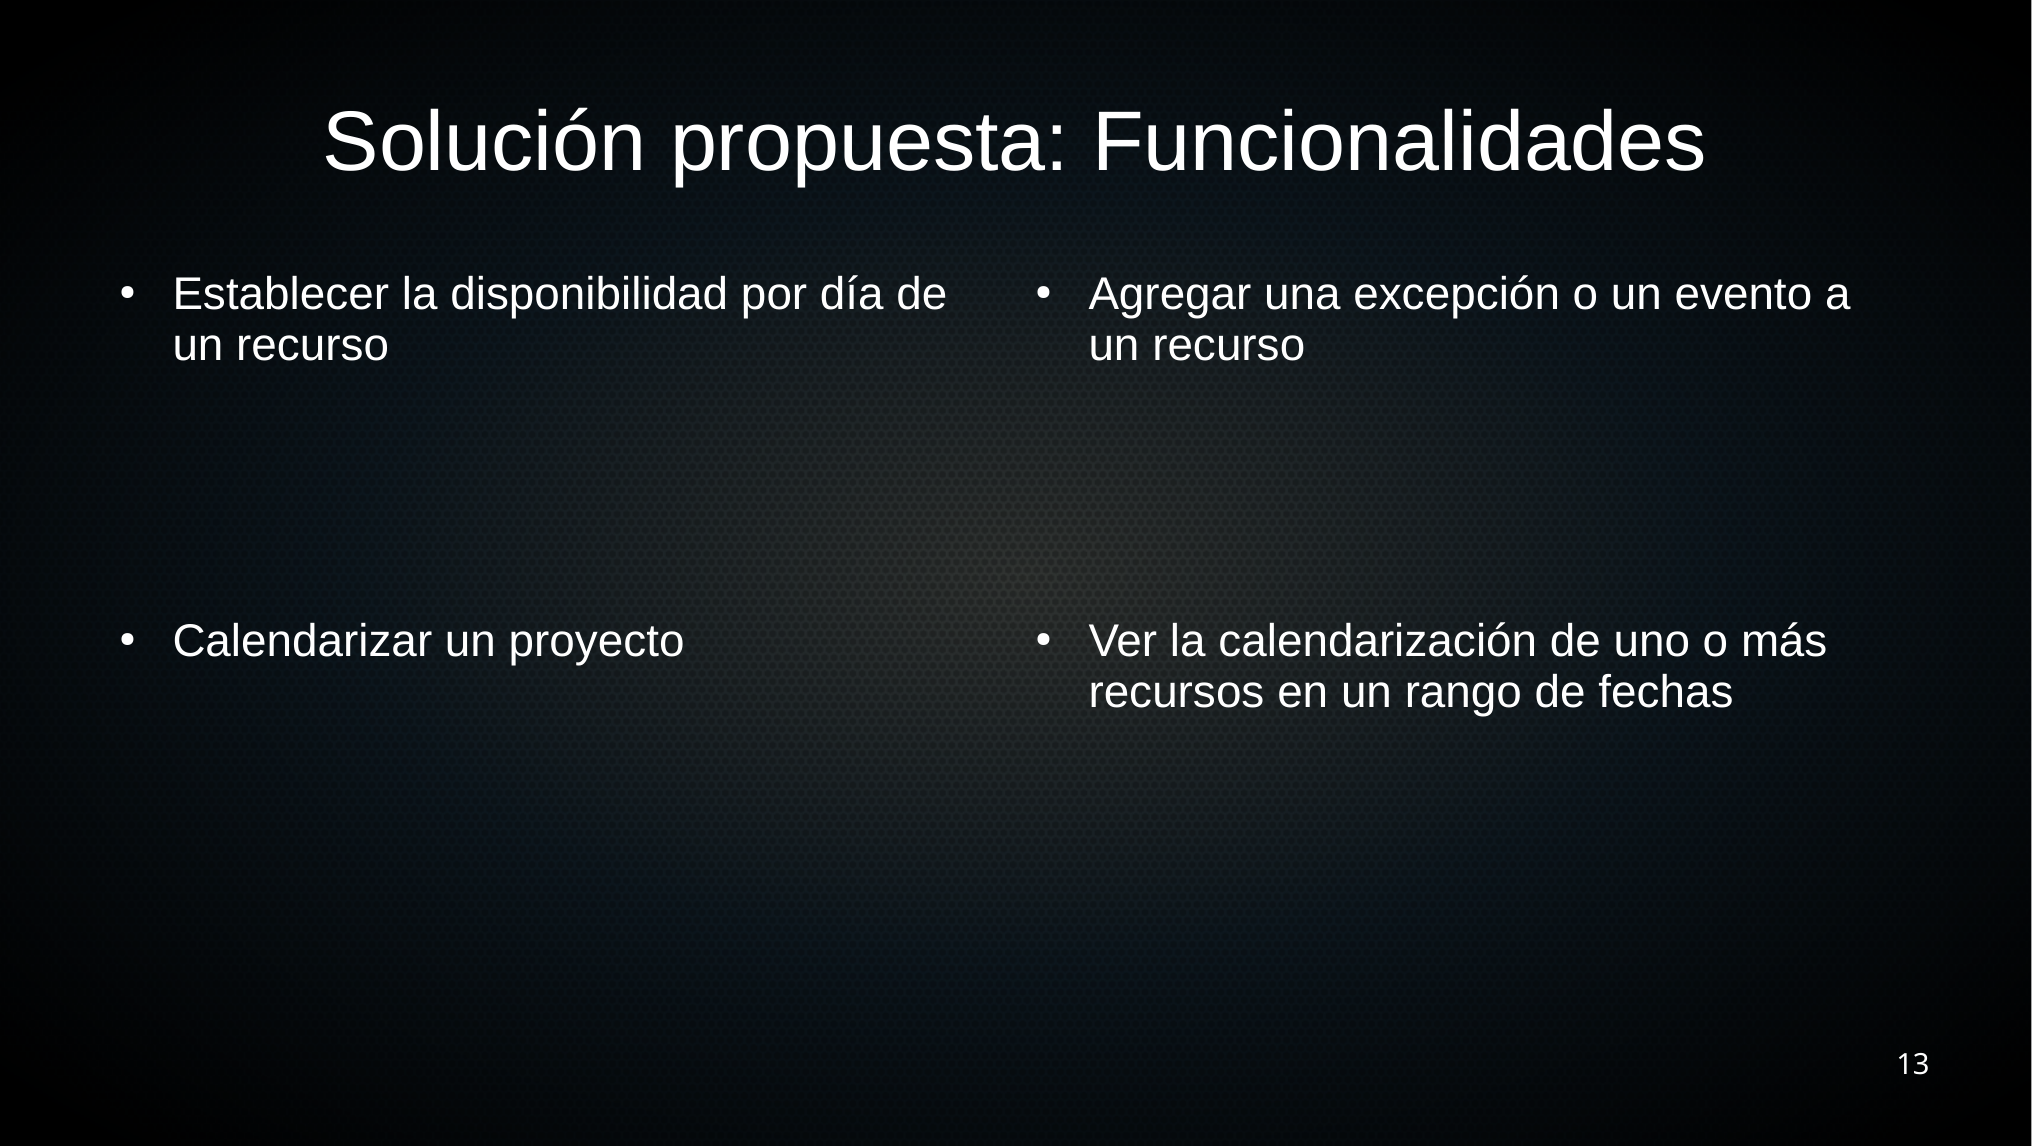

# Solución propuesta: Funcionalidades
Establecer la disponibilidad por día de un recurso
Agregar una excepción o un evento a un recurso
Calendarizar un proyecto
Ver la calendarización de uno o más recursos en un rango de fechas
13